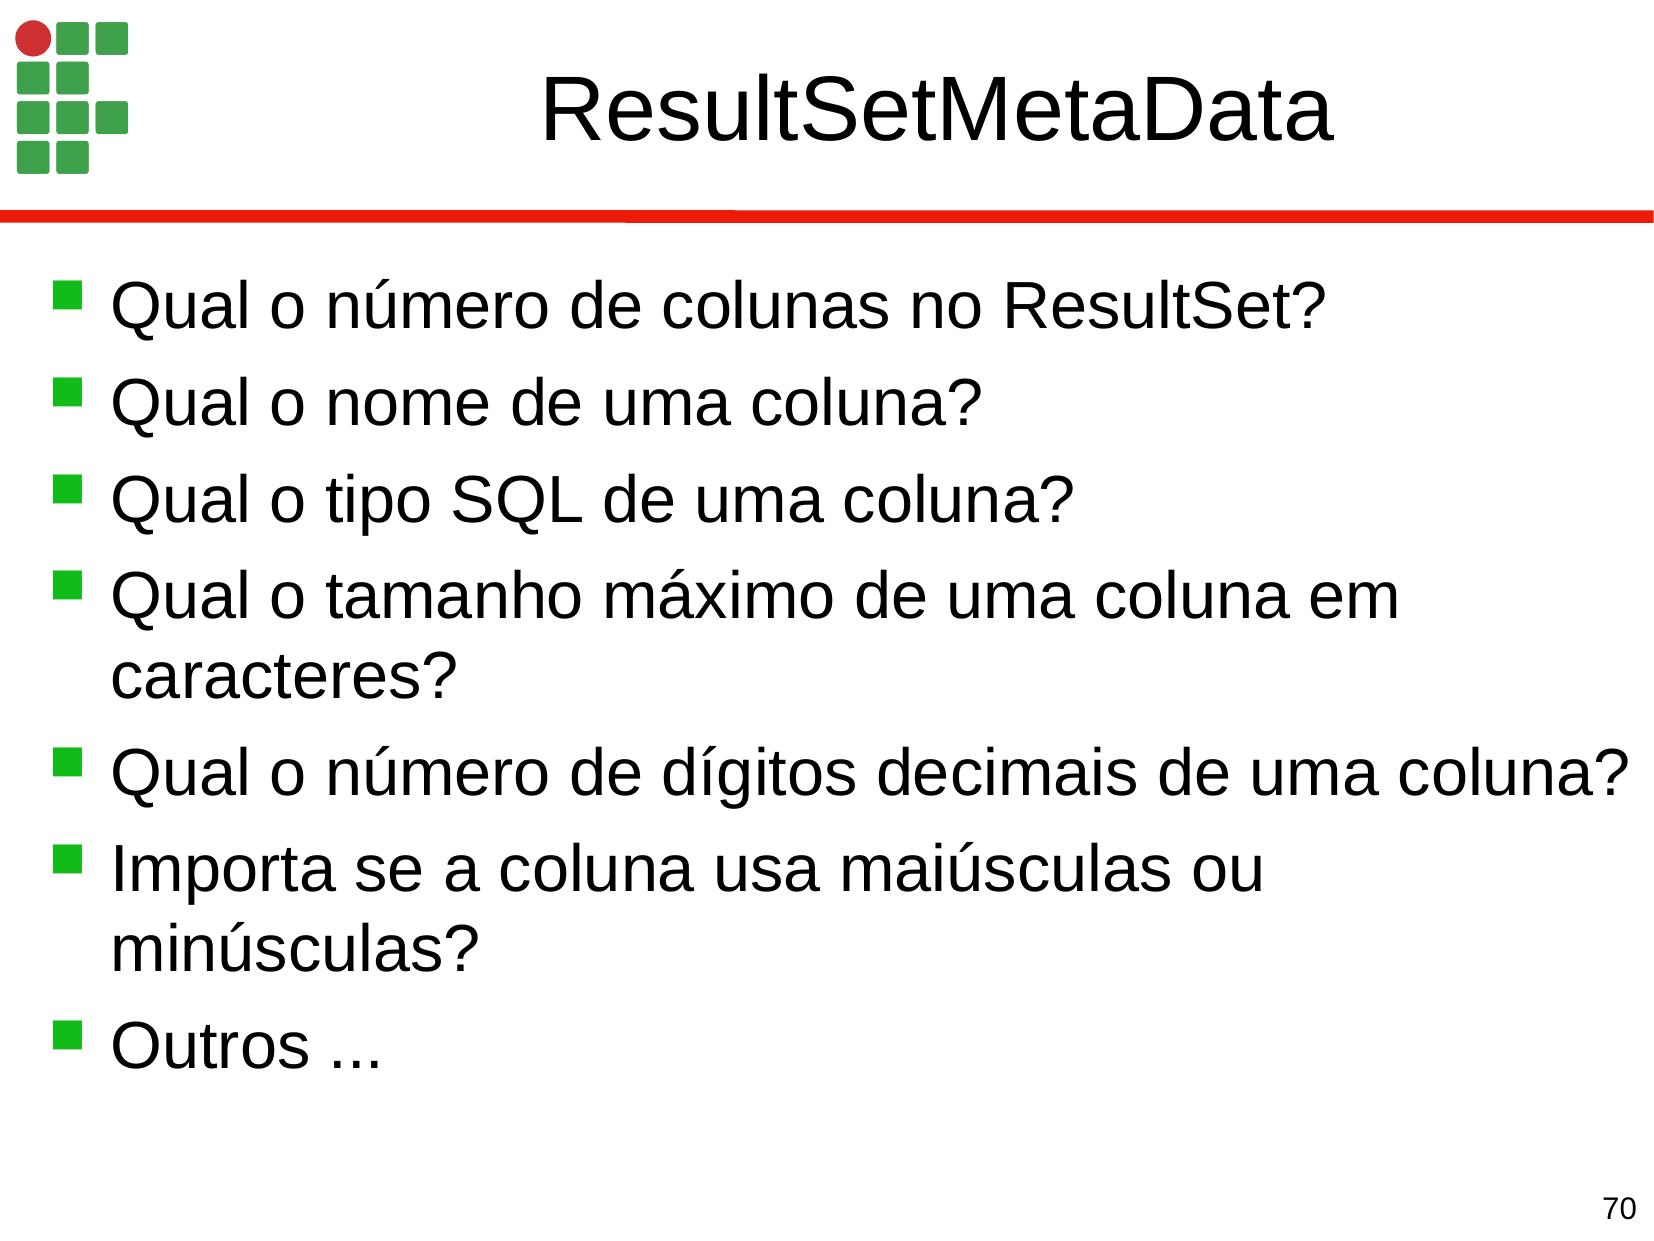

ResultSetMetaData
Qual o número de colunas no ResultSet?
Qual o nome de uma coluna?
Qual o tipo SQL de uma coluna?
Qual o tamanho máximo de uma coluna em caracteres?
Qual o número de dígitos decimais de uma coluna?
Importa se a coluna usa maiúsculas ou minúsculas?
Outros ...